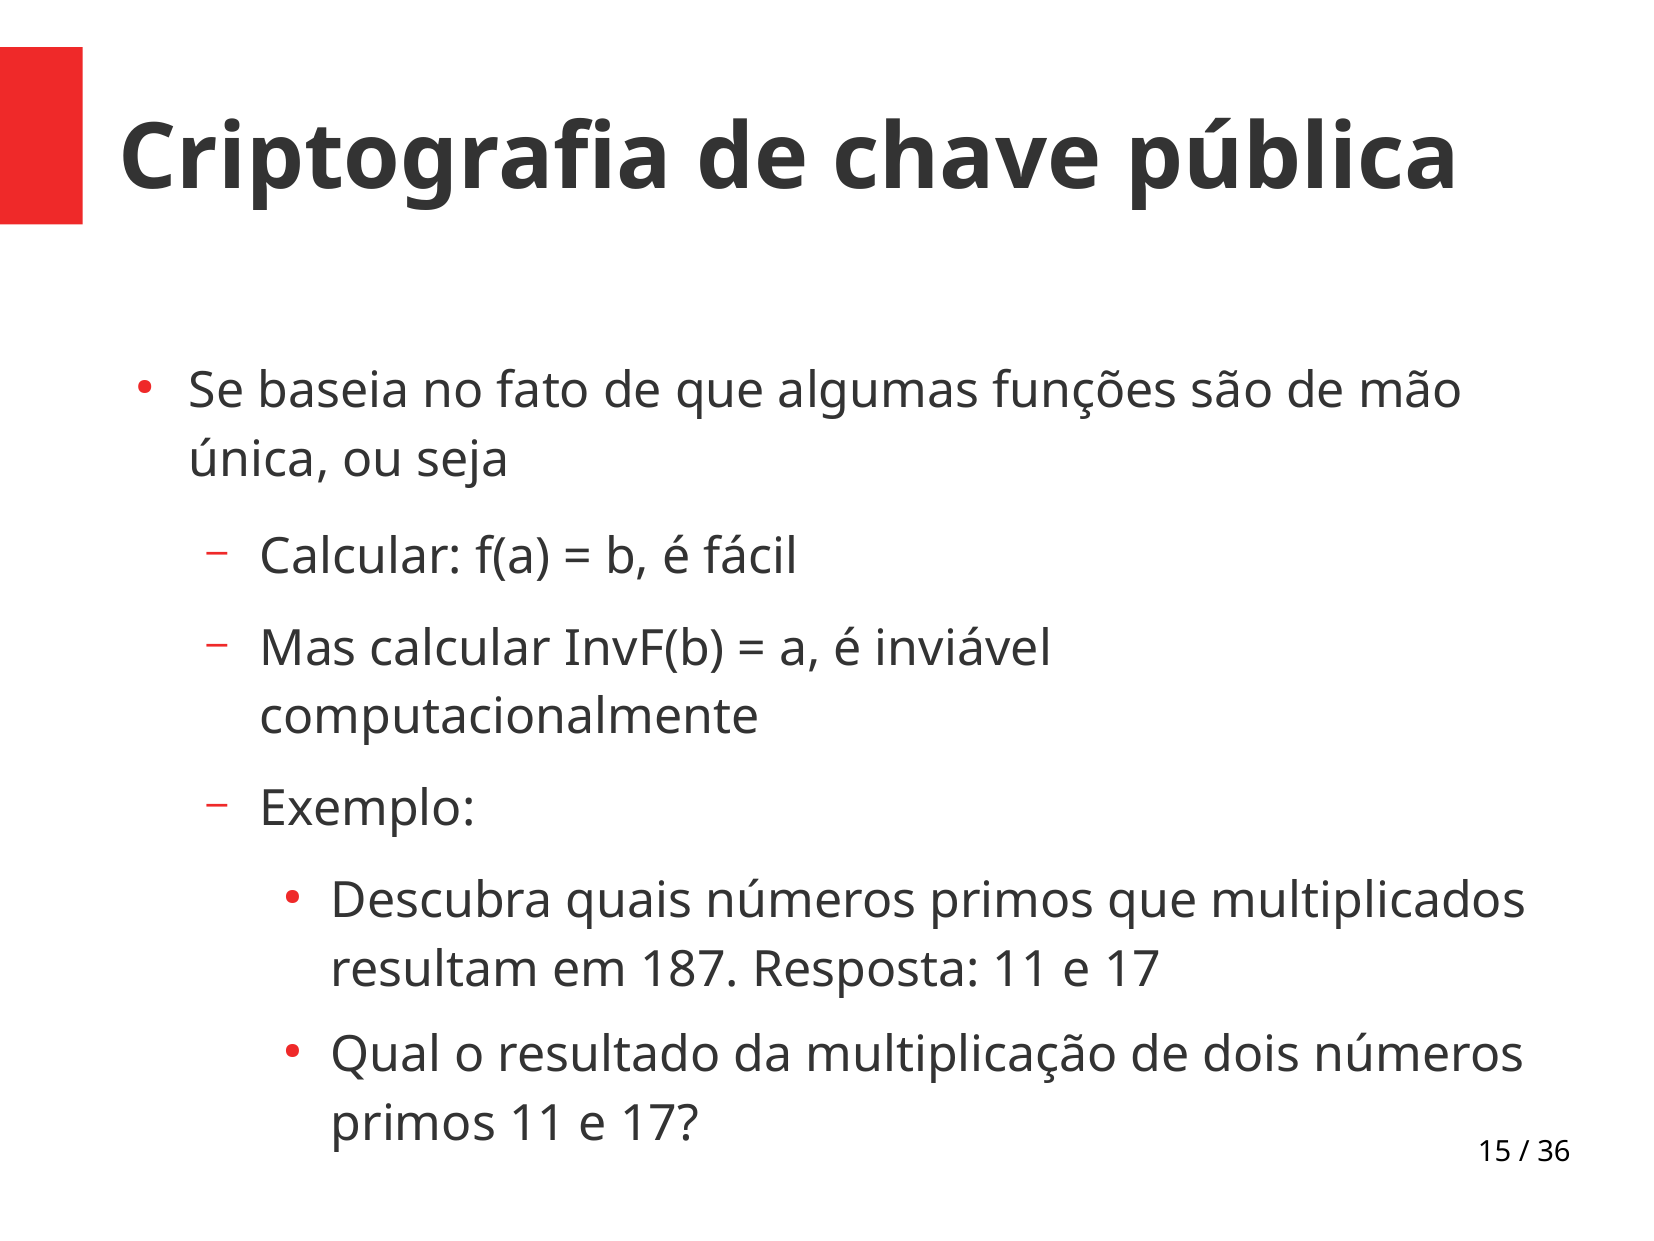

# Criptografia de chave pública
Se baseia no fato de que algumas funções são de mão única, ou seja
Calcular: f(a) = b, é fácil
Mas calcular InvF(b) = a, é inviável computacionalmente
Exemplo:
Descubra quais números primos que multiplicados resultam em 187. Resposta: 11 e 17
Qual o resultado da multiplicação de dois números primos 11 e 17?
15